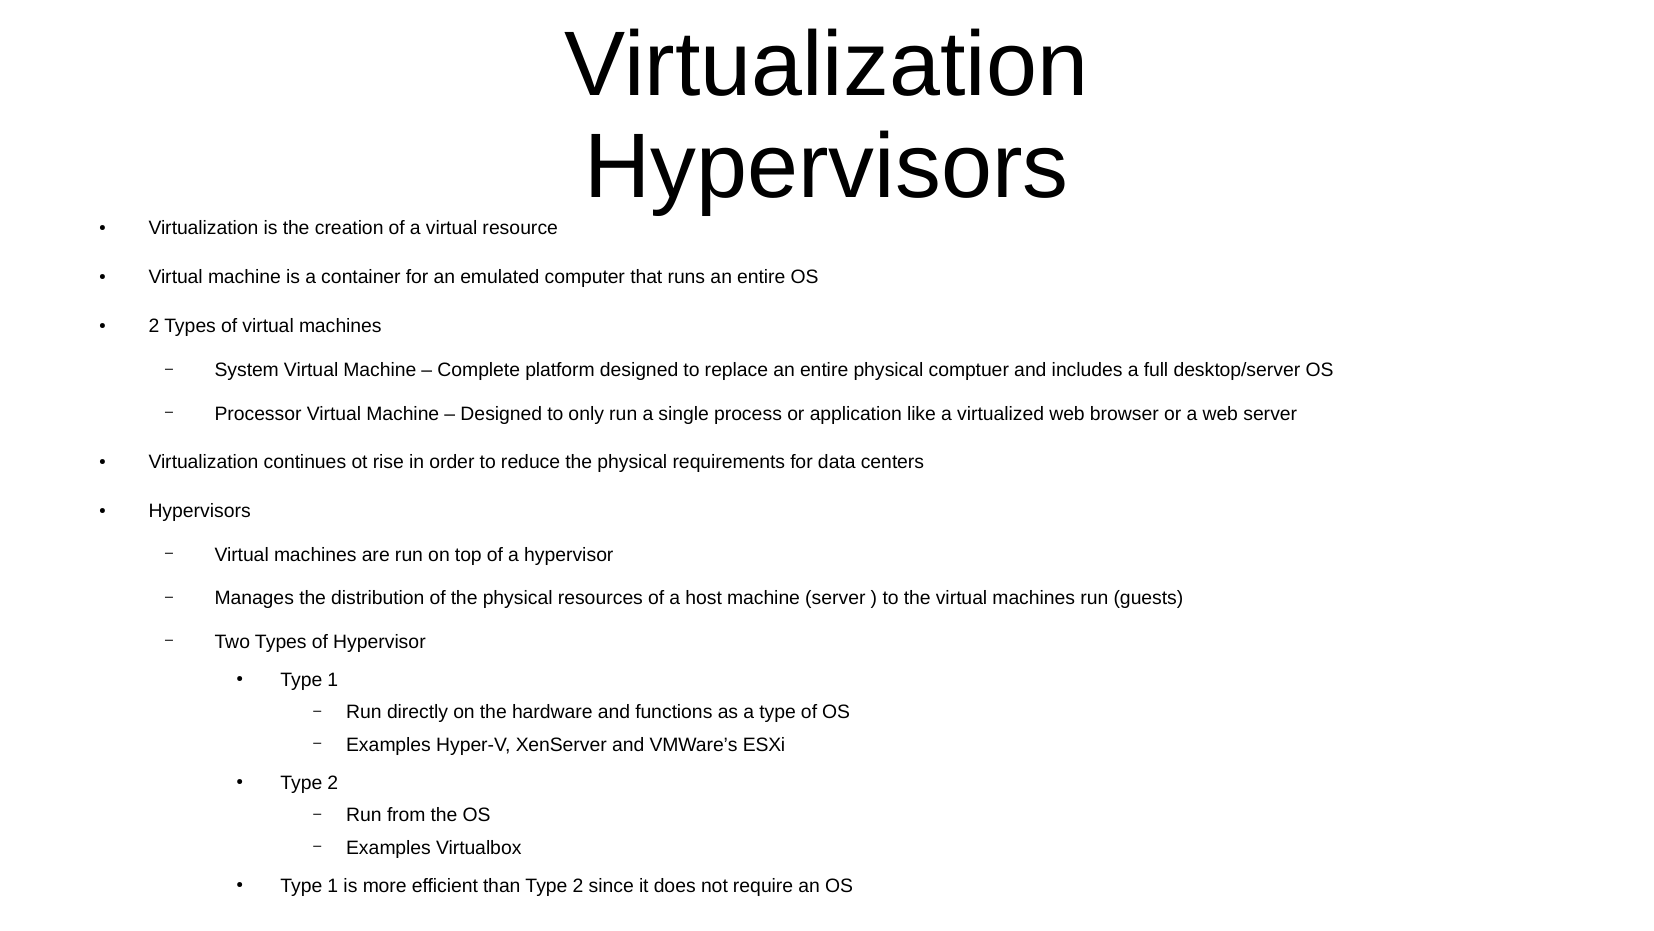

# Virtualization Hypervisors
Virtualization is the creation of a virtual resource
Virtual machine is a container for an emulated computer that runs an entire OS
2 Types of virtual machines
System Virtual Machine – Complete platform designed to replace an entire physical comptuer and includes a full desktop/server OS
Processor Virtual Machine – Designed to only run a single process or application like a virtualized web browser or a web server
Virtualization continues ot rise in order to reduce the physical requirements for data centers
Hypervisors
Virtual machines are run on top of a hypervisor
Manages the distribution of the physical resources of a host machine (server ) to the virtual machines run (guests)
Two Types of Hypervisor
Type 1
Run directly on the hardware and functions as a type of OS
Examples Hyper-V, XenServer and VMWare’s ESXi
Type 2
Run from the OS
Examples Virtualbox
Type 1 is more efficient than Type 2 since it does not require an OS